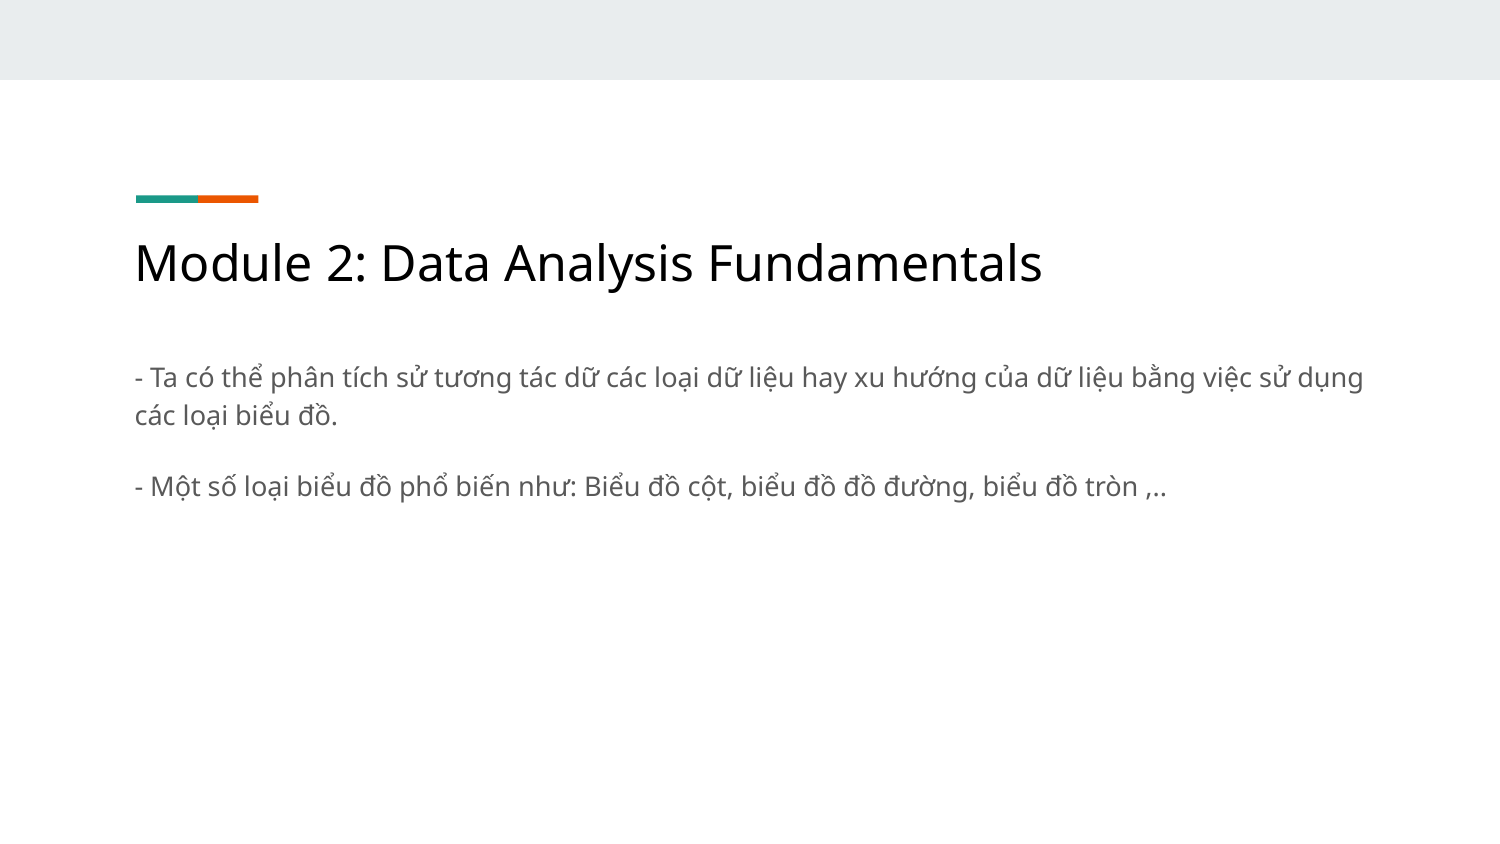

# Module 2: Data Analysis Fundamentals
- Ta có thể phân tích sử tương tác dữ các loại dữ liệu hay xu hướng của dữ liệu bằng việc sử dụng các loại biểu đồ.
- Một số loại biểu đồ phổ biến như: Biểu đồ cột, biểu đồ đồ đường, biểu đồ tròn ,..